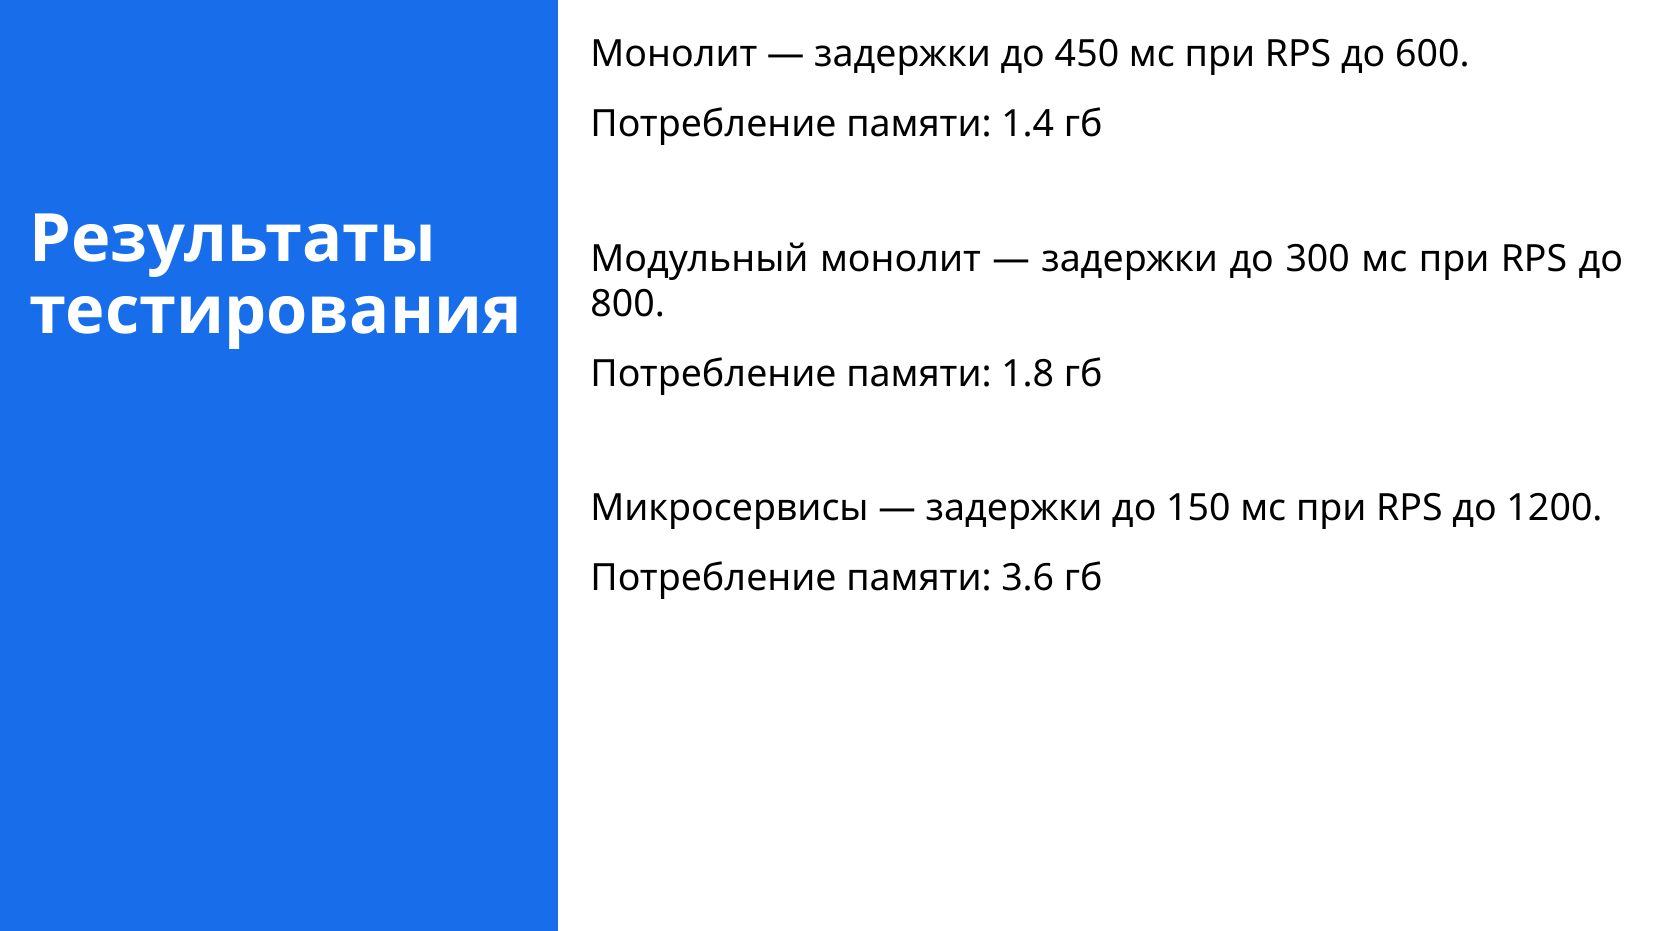

Монолит — задержки до 450 мс при RPS до 600.
Потребление памяти: 1.4 гб
Модульный монолит — задержки до 300 мс при RPS до 800.
Потребление памяти: 1.8 гб
Микросервисы — задержки до 150 мс при RPS до 1200.
Потребление памяти: 3.6 гб
# Результаты тестирования